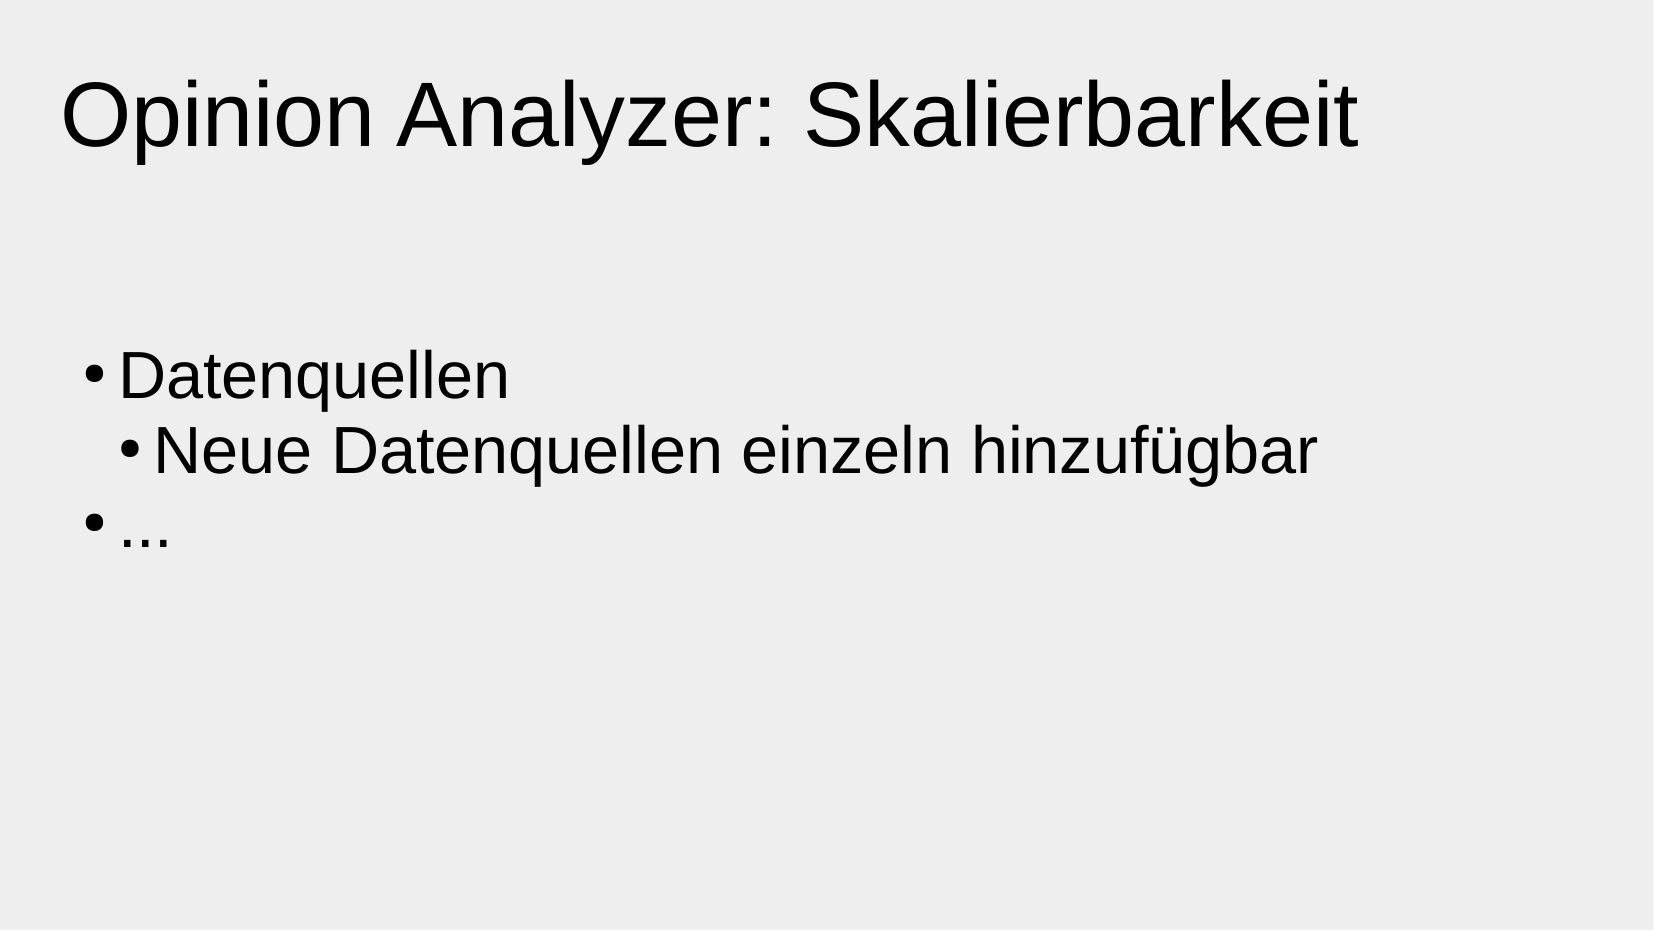

# Opinion Analyzer: Skalierbarkeit
Datenquellen
Neue Datenquellen einzeln hinzufügbar
...